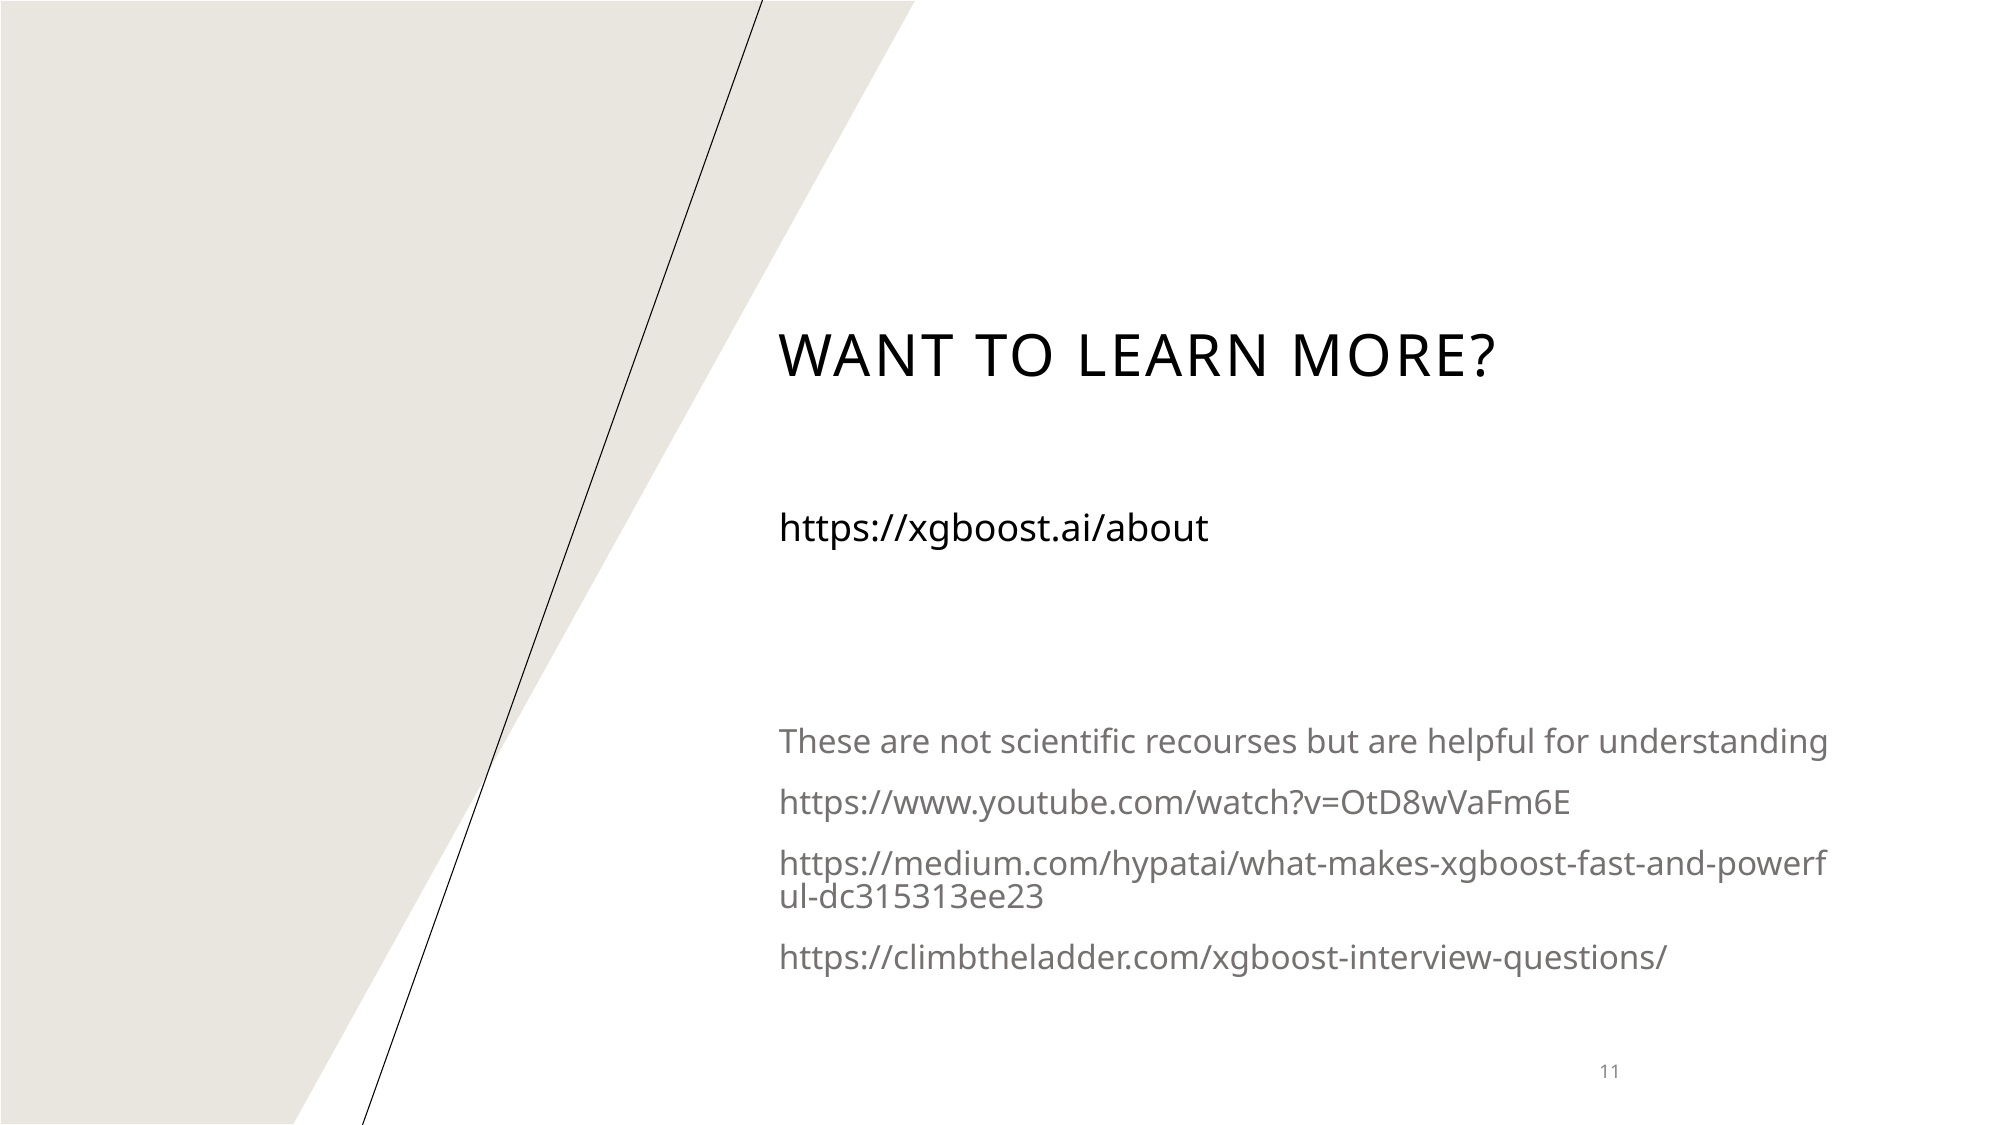

# Want to learn more?
https://xgboost.ai/about
These are not scientific recourses but are helpful for understanding
https://www.youtube.com/watch?v=OtD8wVaFm6E
https://medium.com/hypatai/what-makes-xgboost-fast-and-powerful-dc315313ee23
https://climbtheladder.com/xgboost-interview-questions/